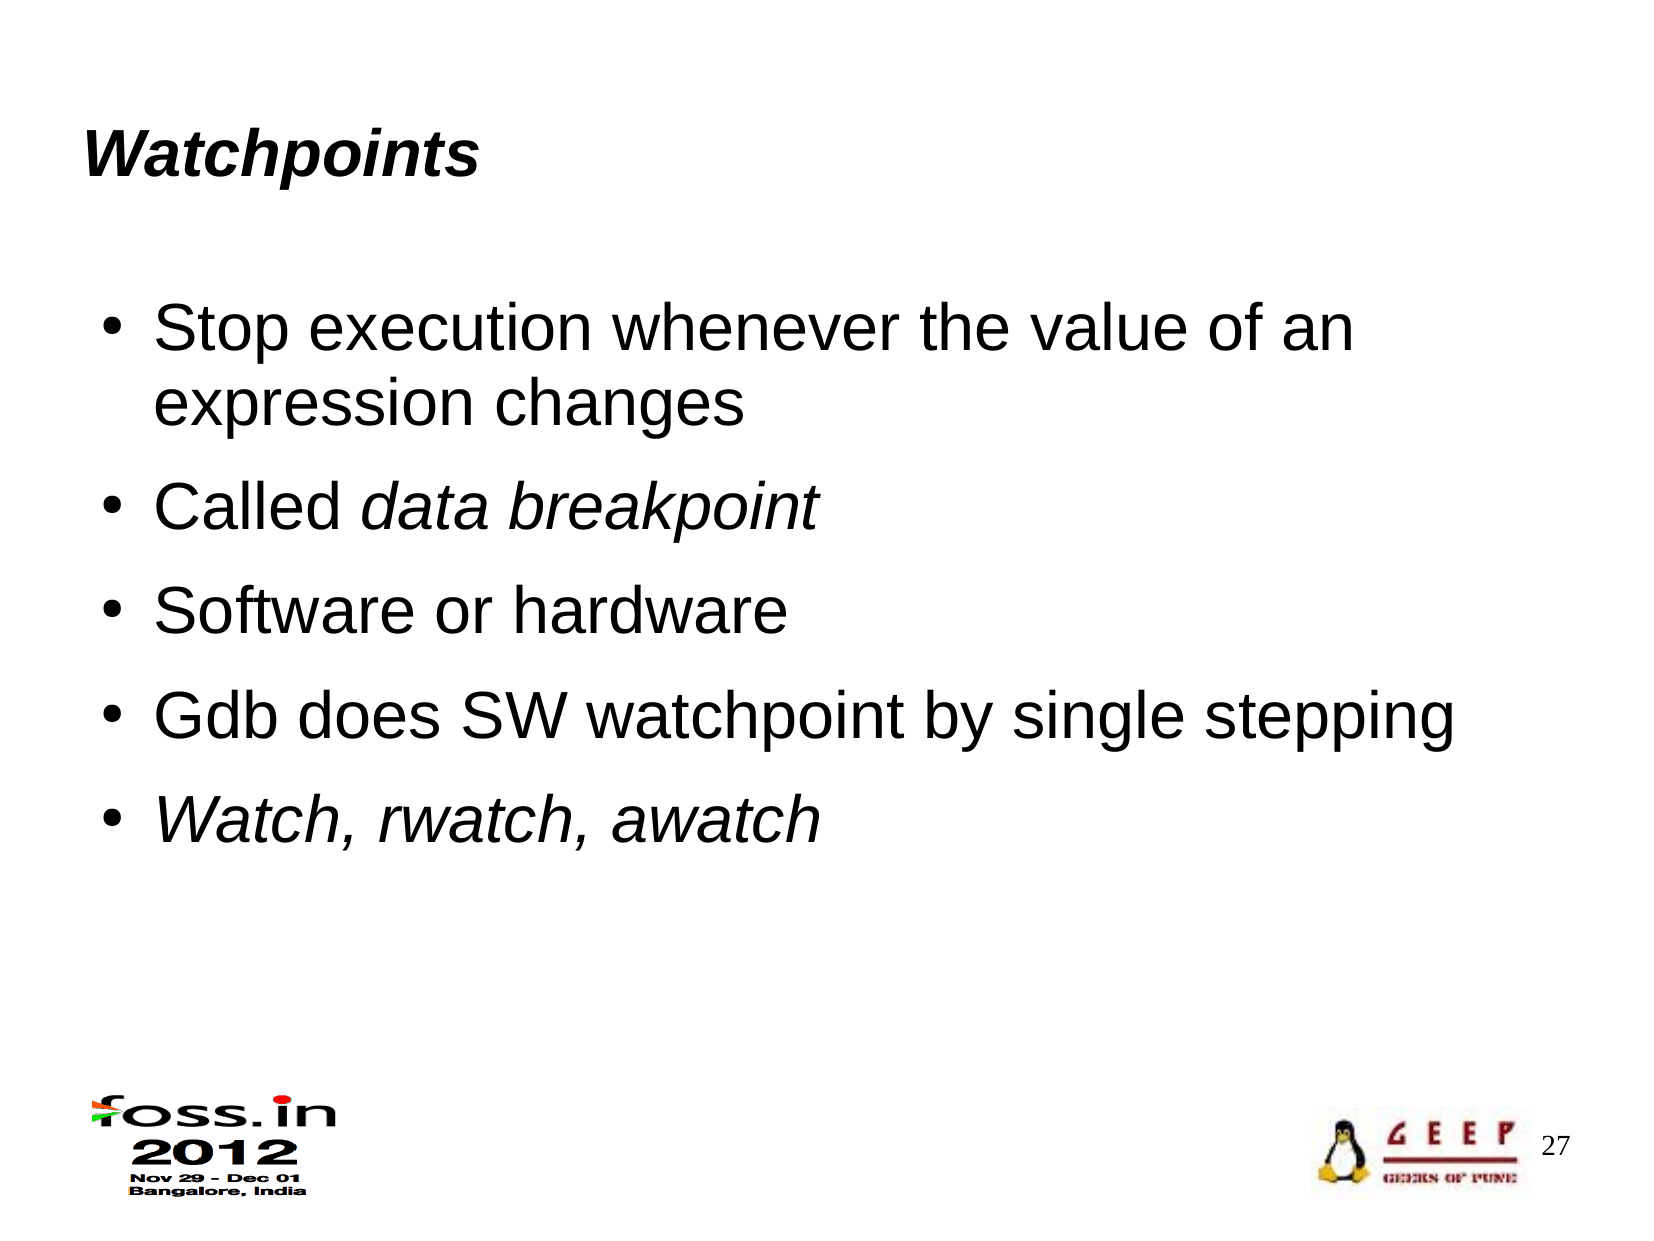

# Watchpoints
Stop execution whenever the value of an expression changes
Called data breakpoint
Software or hardware
Gdb does SW watchpoint by single stepping
Watch, rwatch, awatch
27